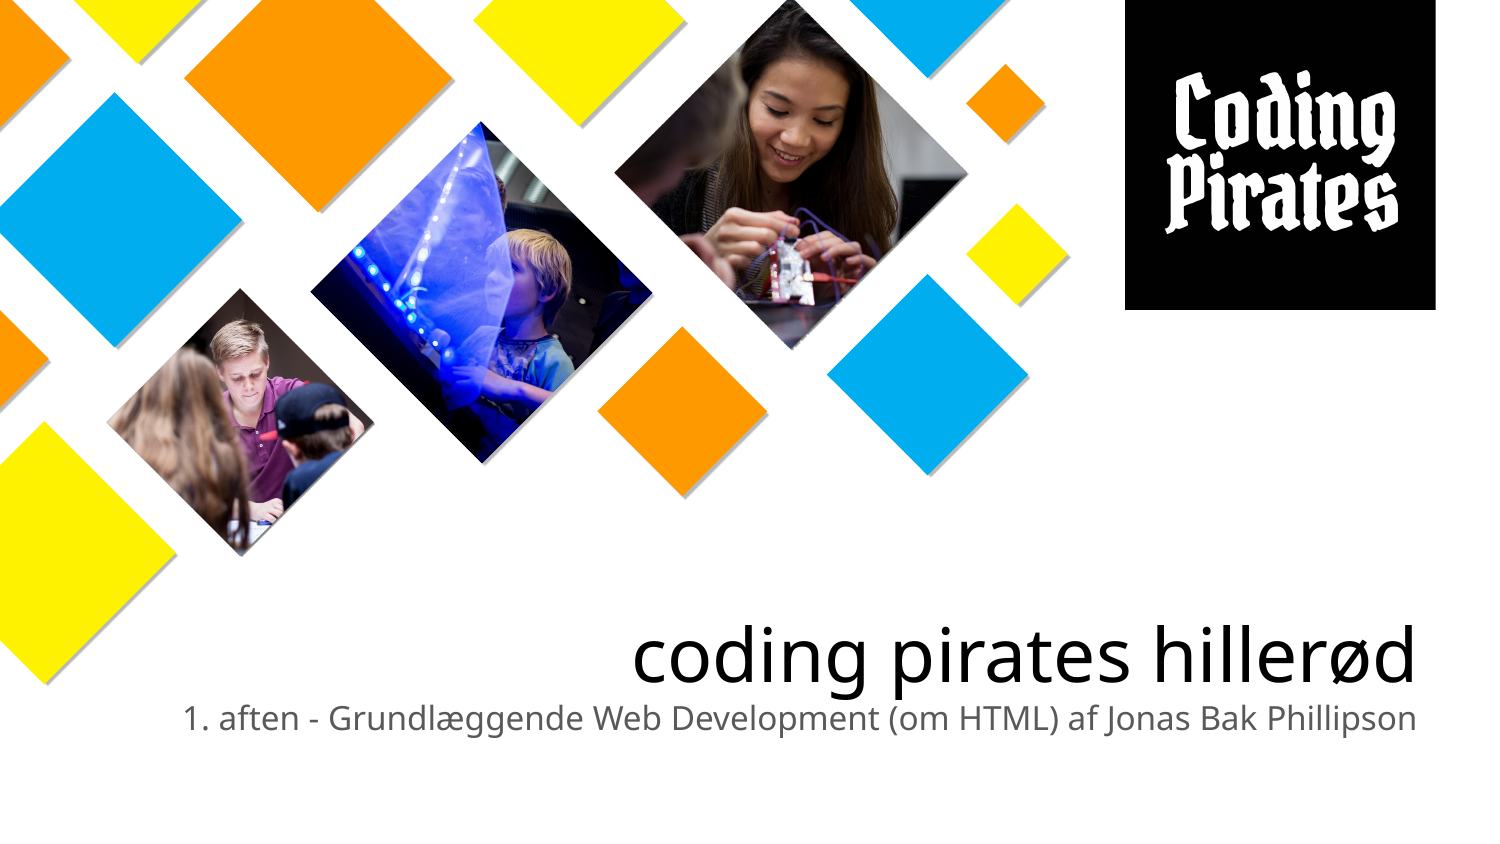

# coding pirates hillerød 1. aften - Grundlæggende Web Development (om HTML) af Jonas Bak Phillipson